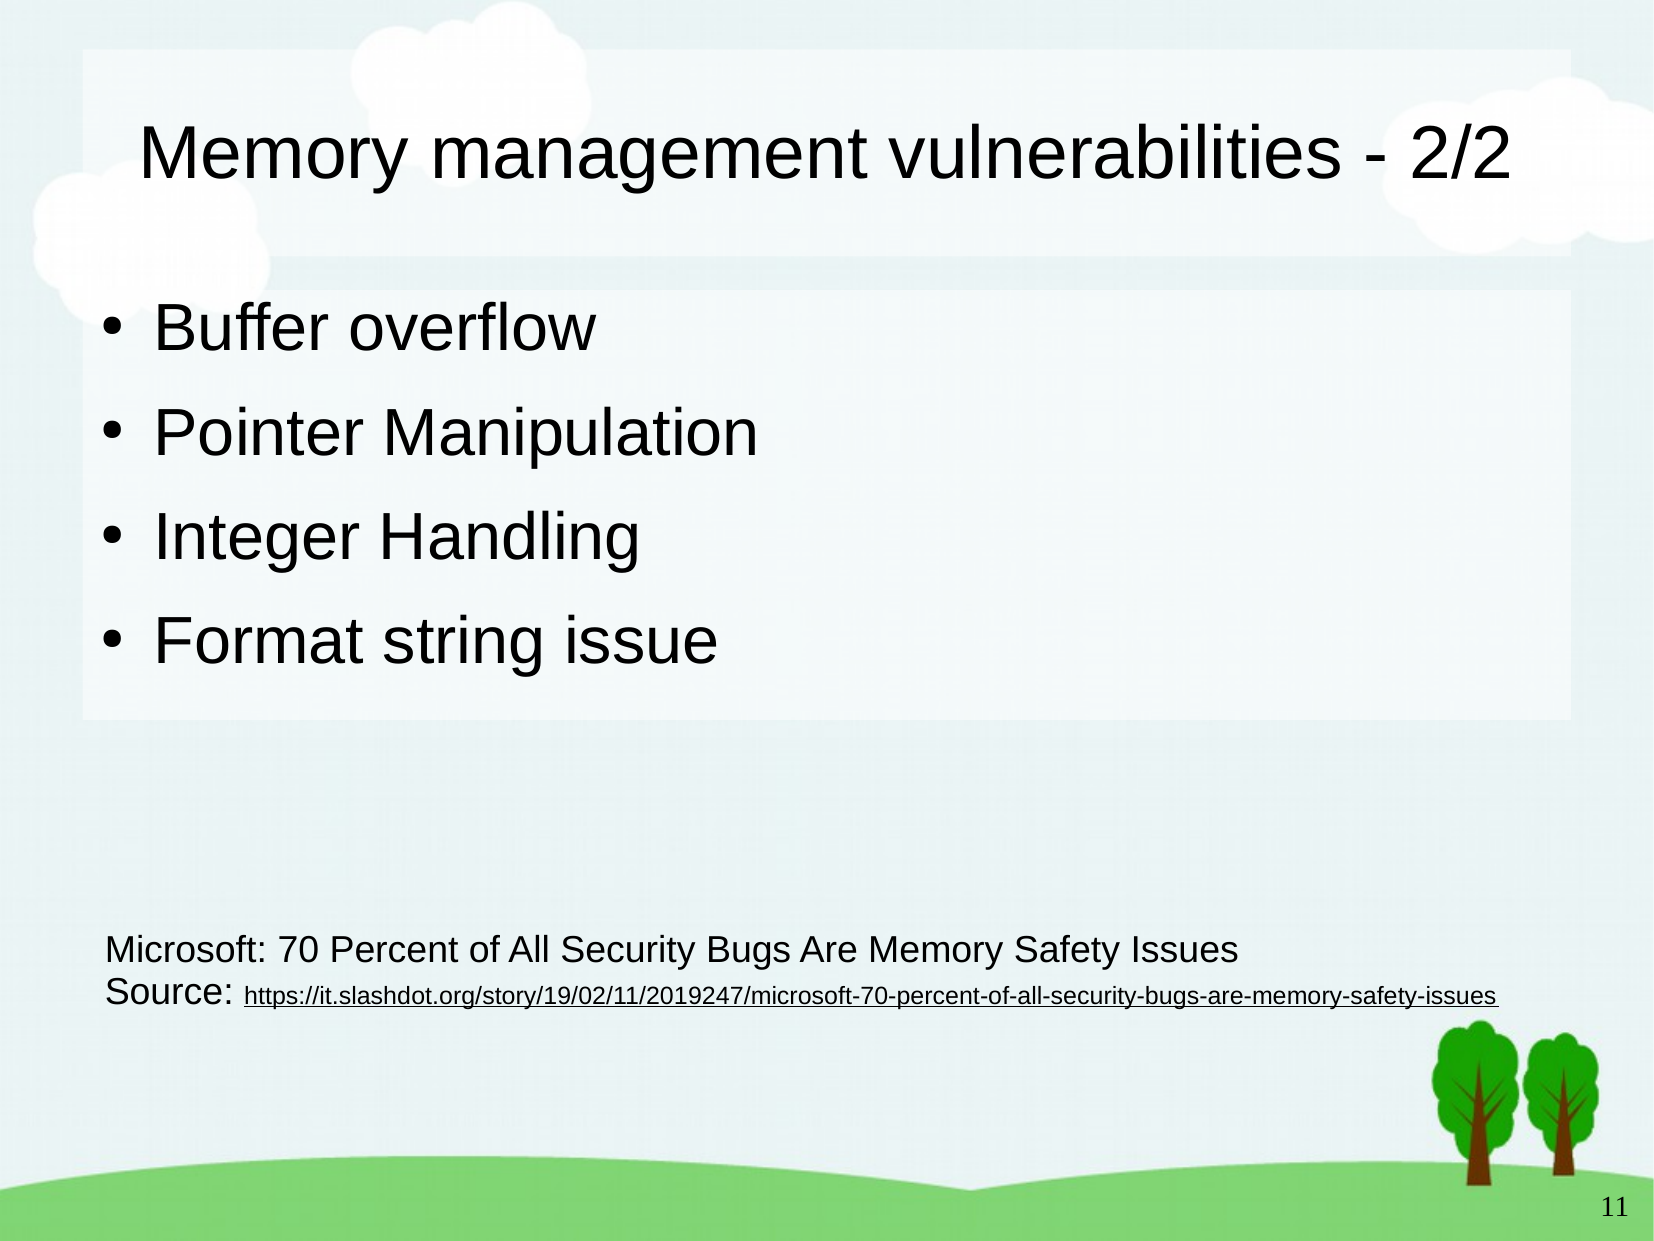

# Memory management vulnerabilities - 2/2
Buffer overflow
Pointer Manipulation
Integer Handling
Format string issue
Microsoft: 70 Percent of All Security Bugs Are Memory Safety Issues
Source: https://it.slashdot.org/story/19/02/11/2019247/microsoft-70-percent-of-all-security-bugs-are-memory-safety-issues
11